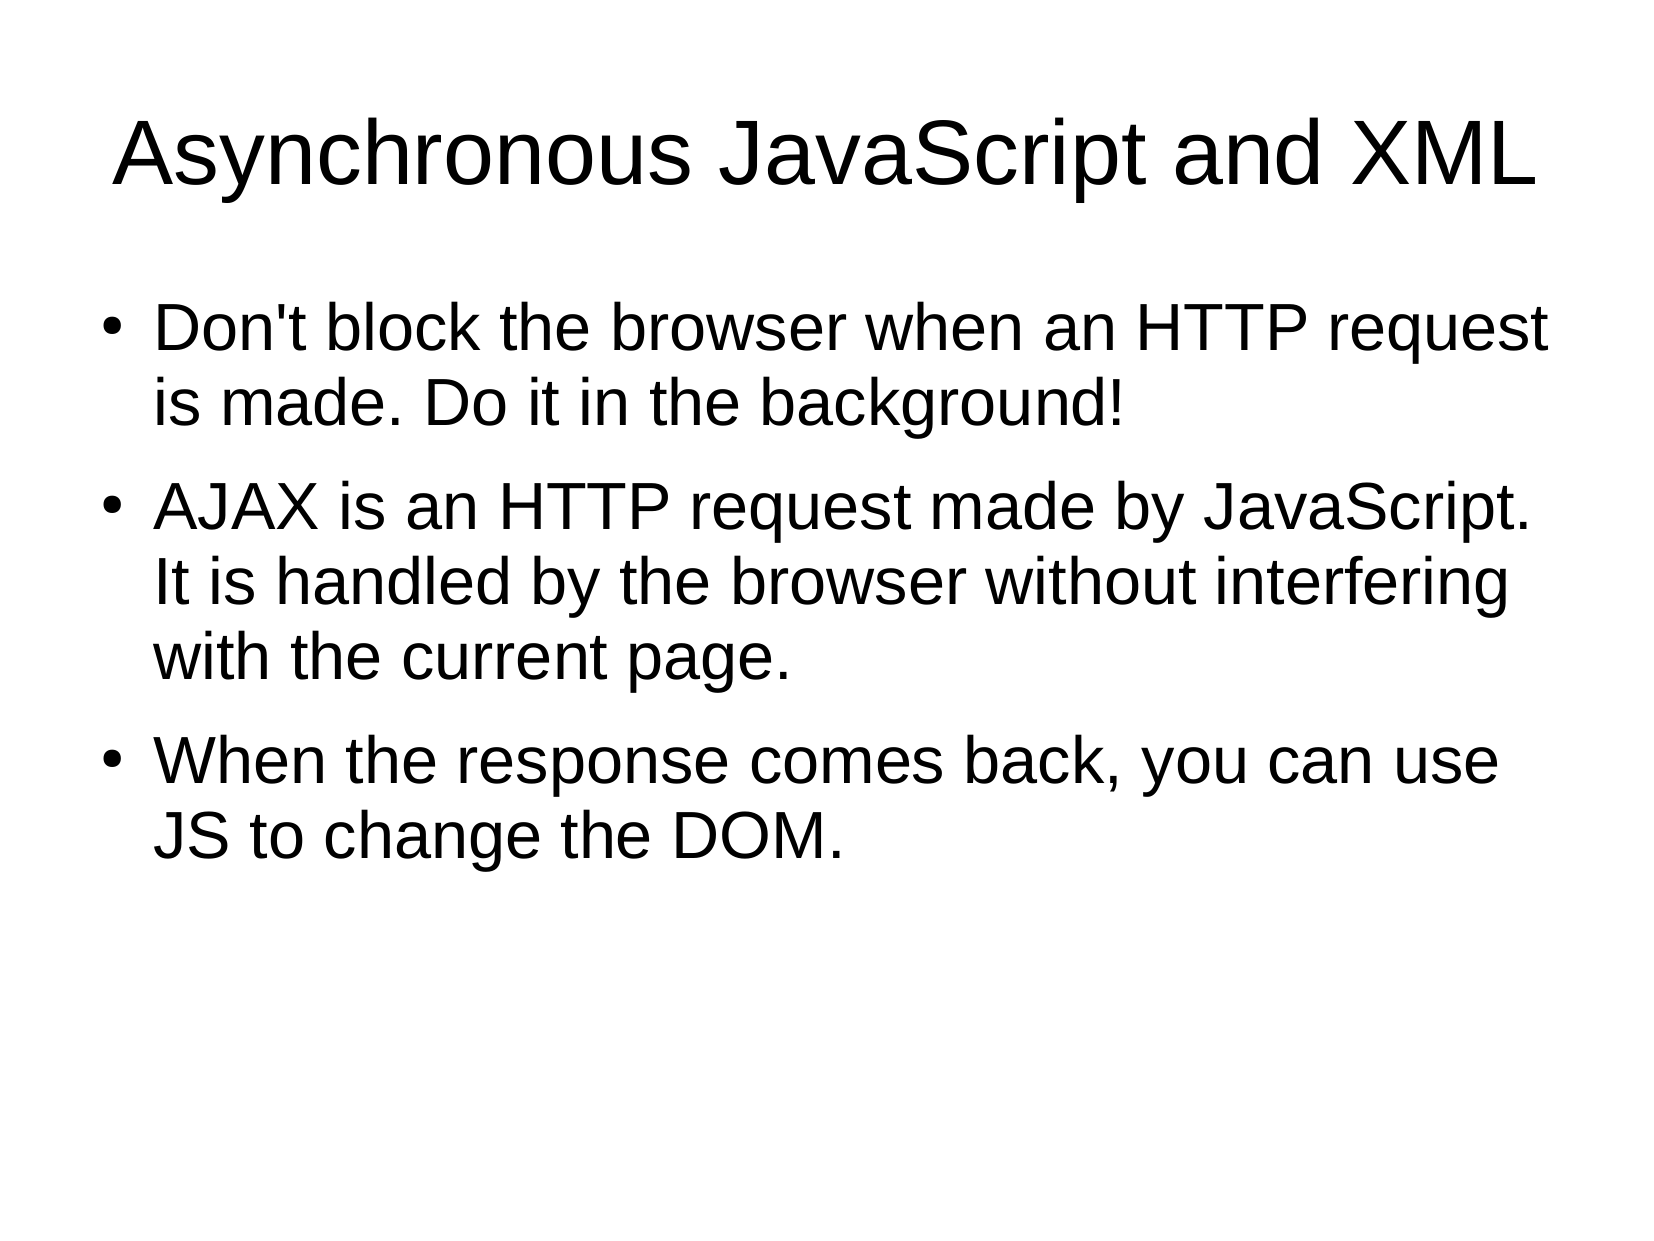

# Asynchronous JavaScript and XML
Don't block the browser when an HTTP request is made. Do it in the background!
AJAX is an HTTP request made by JavaScript. It is handled by the browser without interfering with the current page.
When the response comes back, you can use JS to change the DOM.